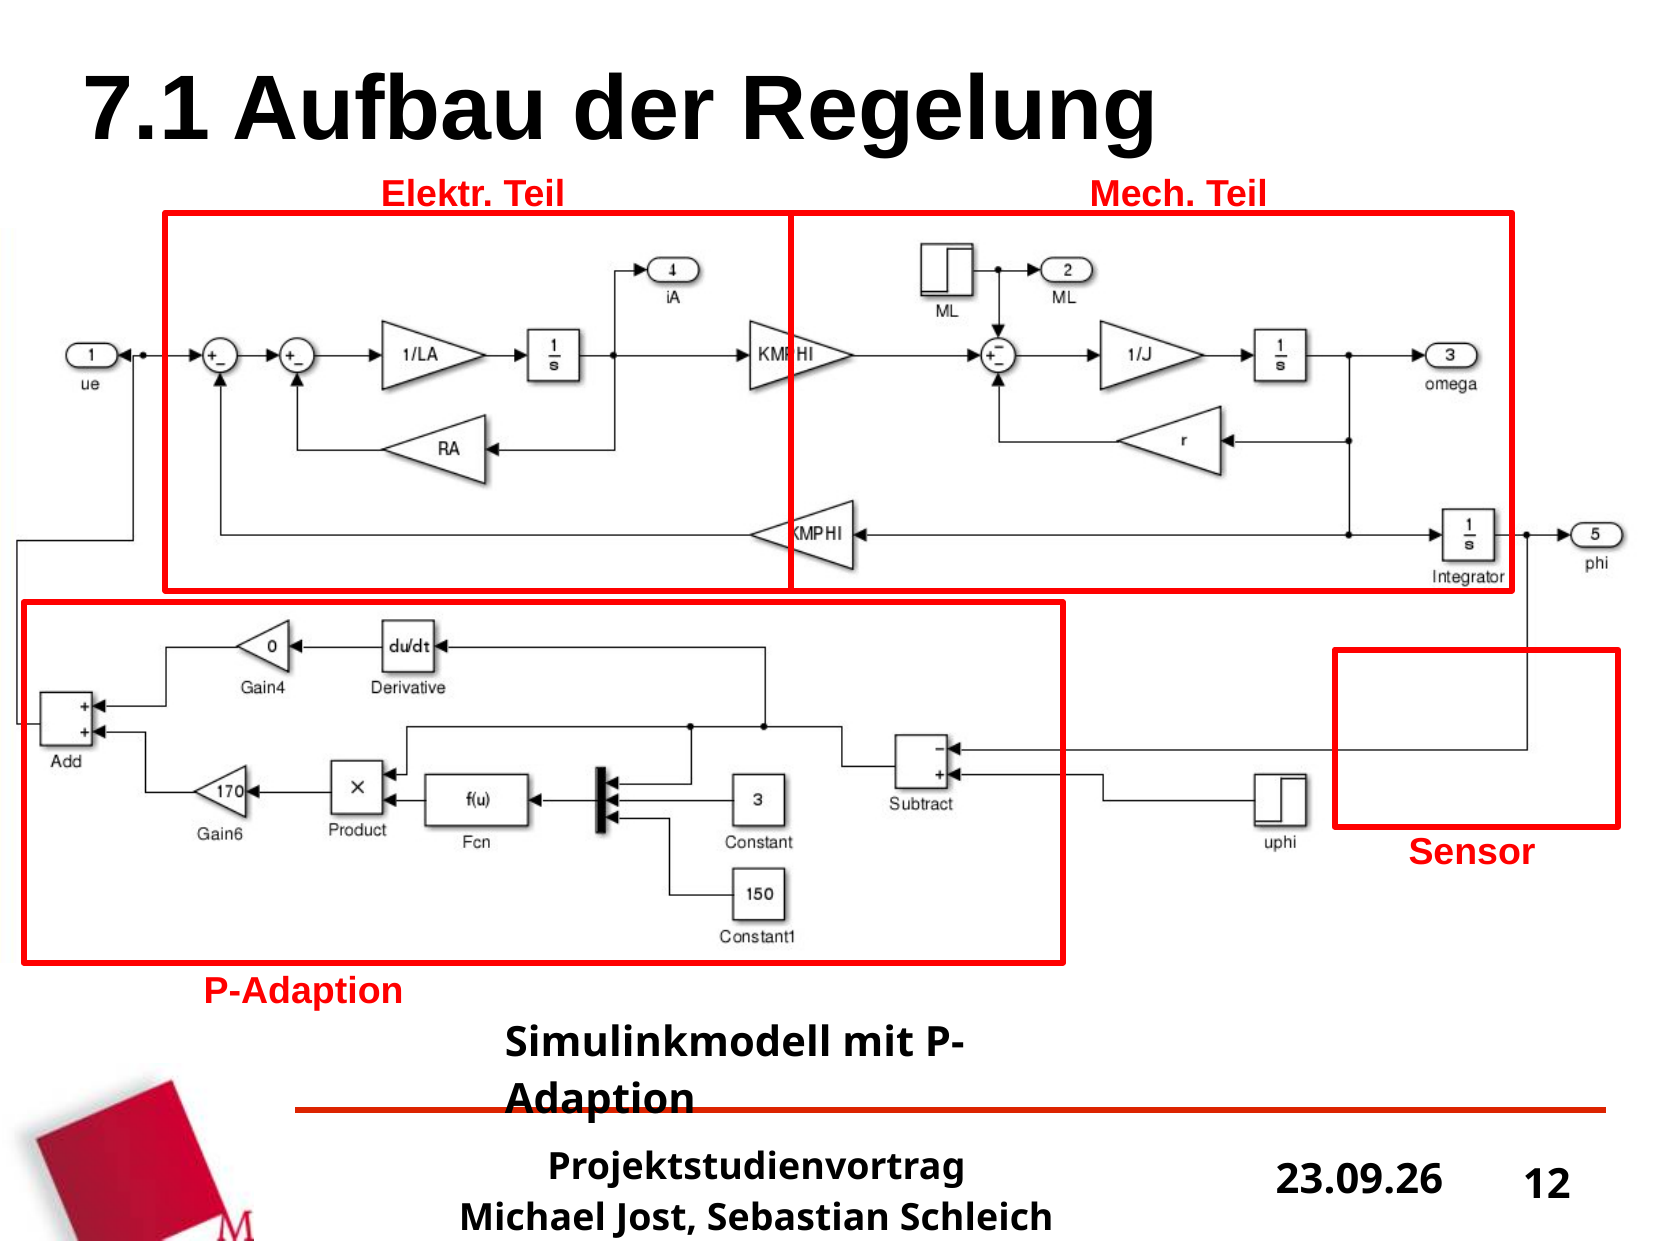

# 7.1 Aufbau der Regelung
Elektr. Teil
Mech. Teil
Sensor
P-Adaption
Simulinkmodell mit P-Adaption
12